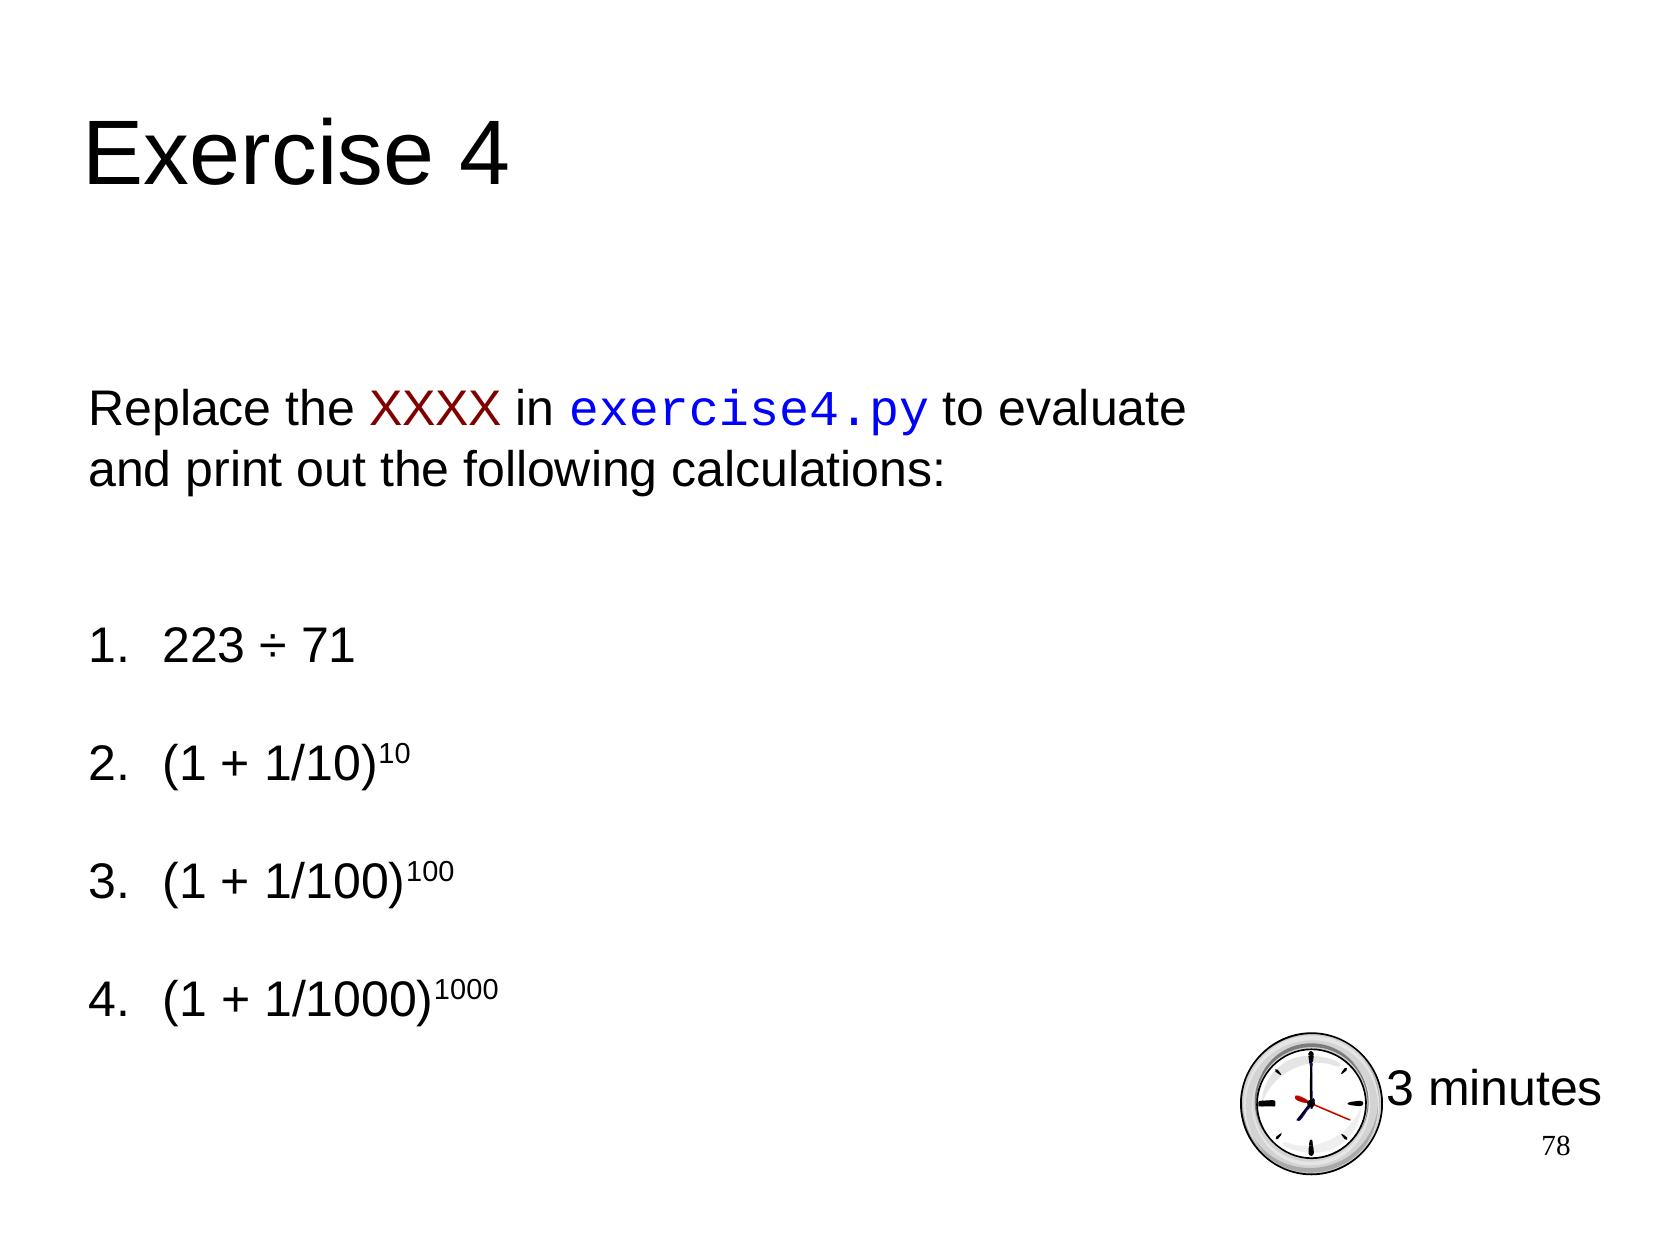

# Exercise 4
Replace the XXXX in exercise4.py to evaluate
and print out the following calculations:
1.	223 ÷ 71
2.	(1 + 1/10)10
3.	(1 + 1/100)100
4.	(1 + 1/1000)1000
3 minutes
78